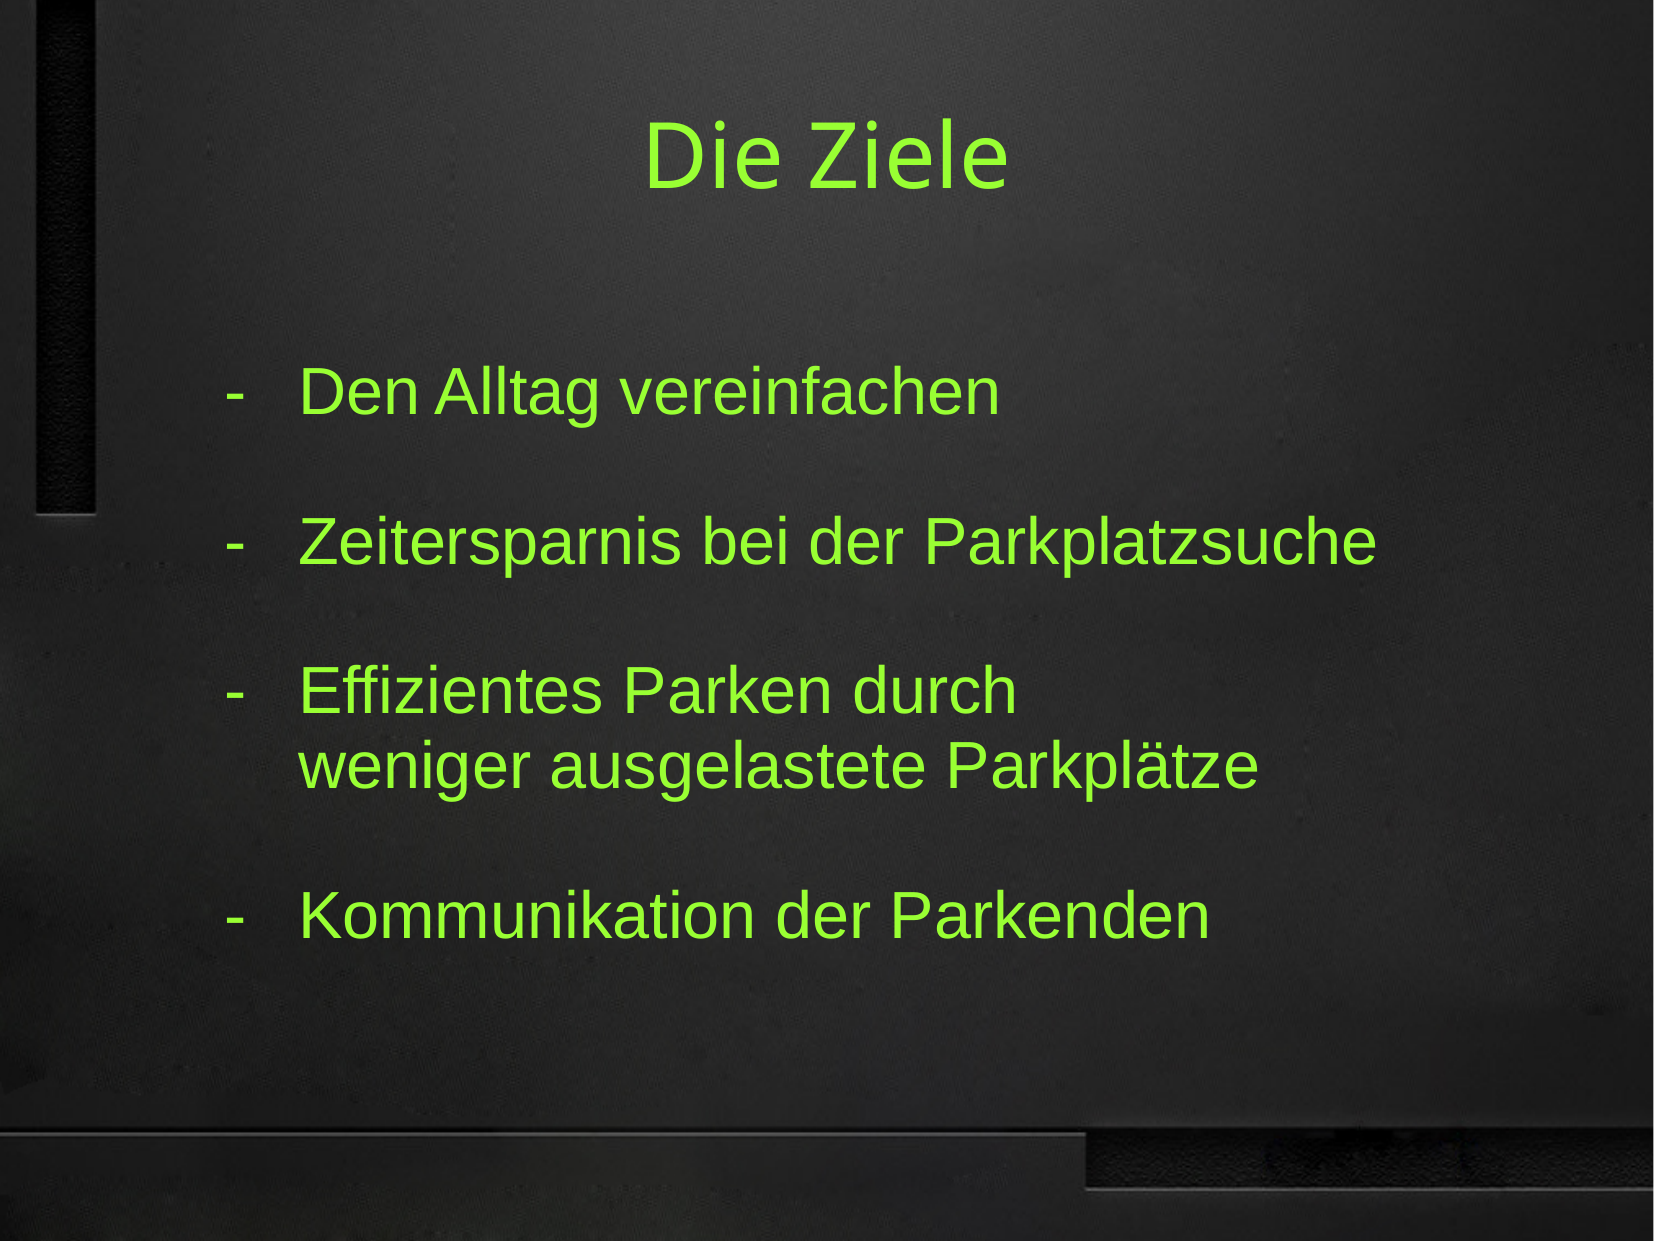

# Die Ziele
-	Den Alltag vereinfachen
- 	Zeitersparnis bei der Parkplatzsuche
-	Effizientes Parken durch
	weniger ausgelastete Parkplätze
-	Kommunikation der Parkenden